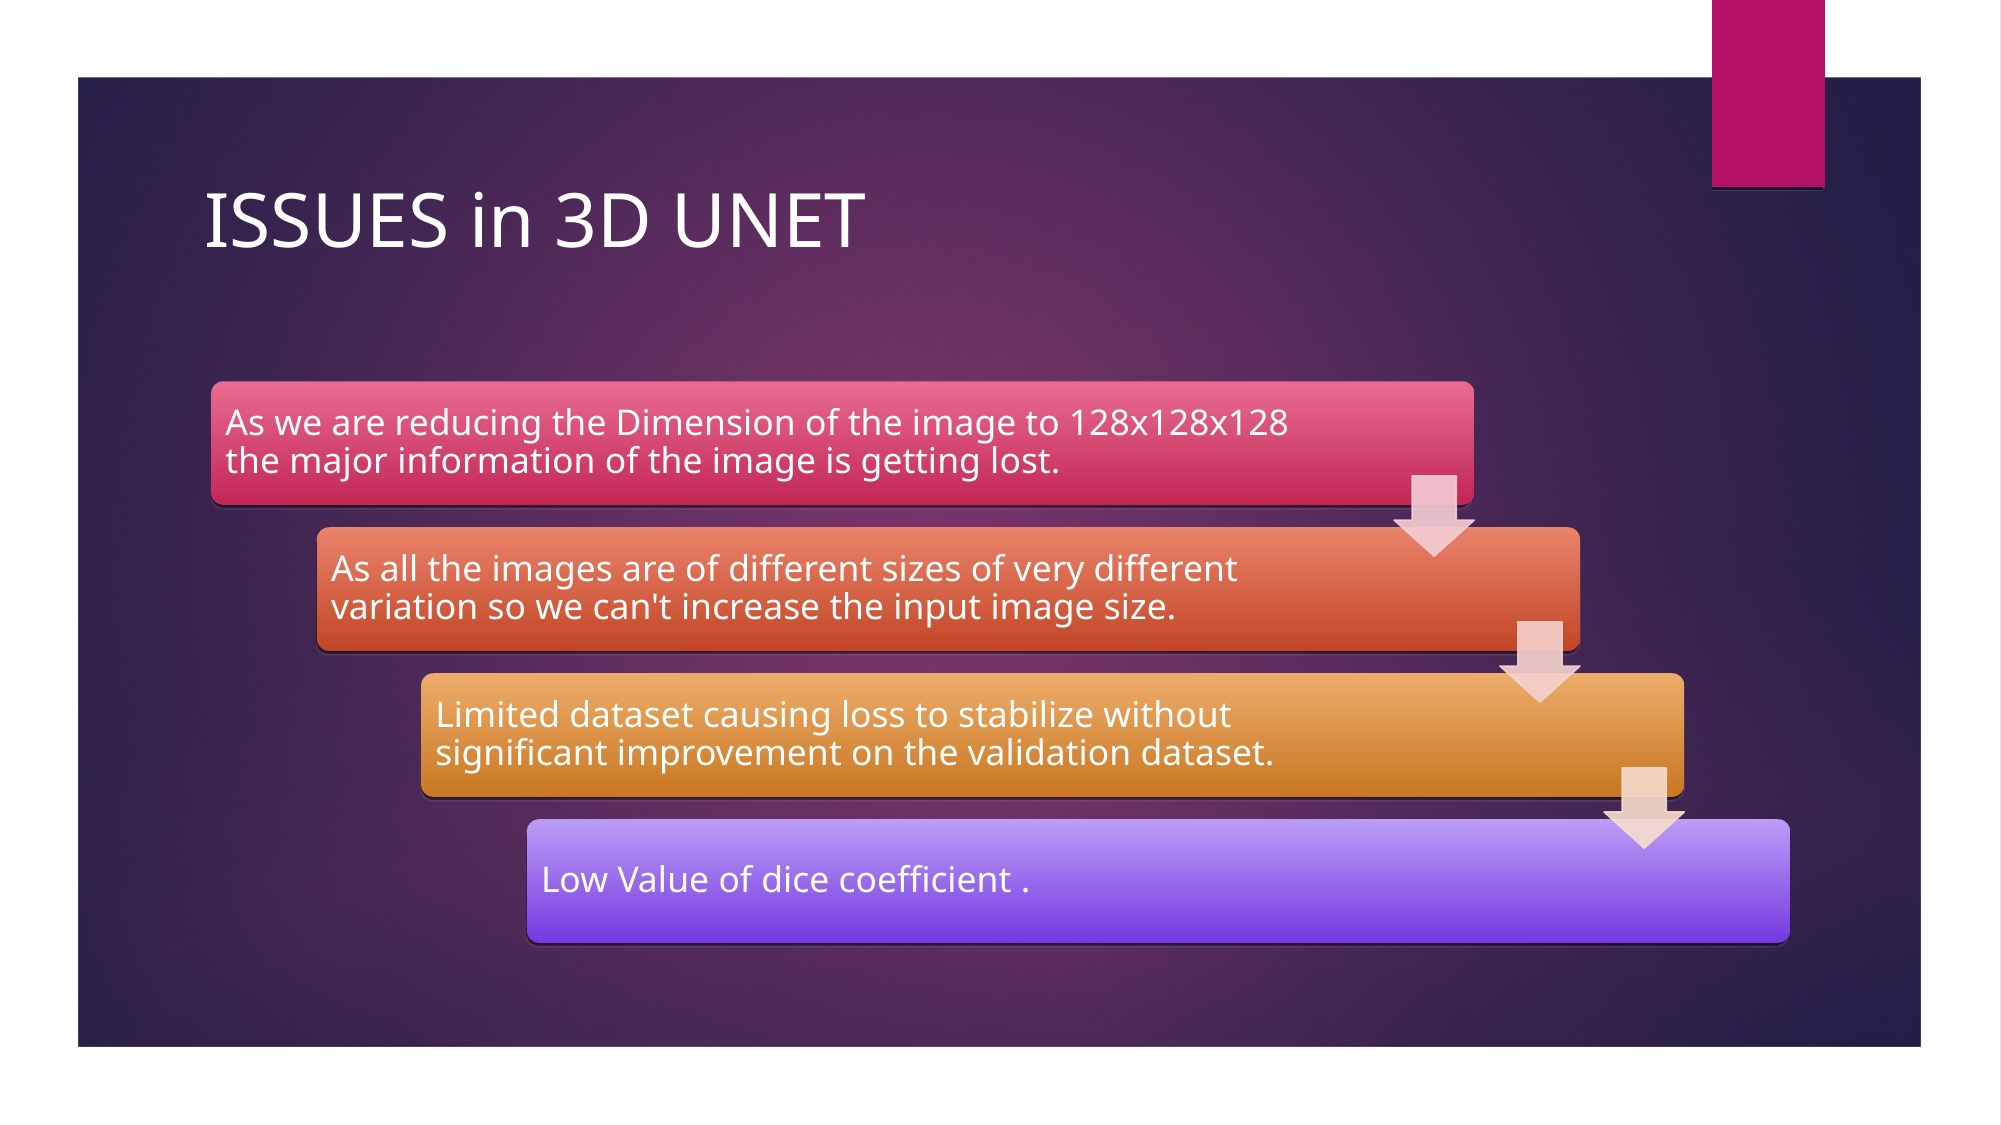

# ISSUES in 3D UNET
As we are reducing the Dimension of the image to 128x128x128 the major information of the image is getting lost.
As all the images are of different sizes of very different variation so we can't increase the input image size.
Limited dataset causing loss to stabilize without significant improvement on the validation dataset.
Low Value of dice coefficient .